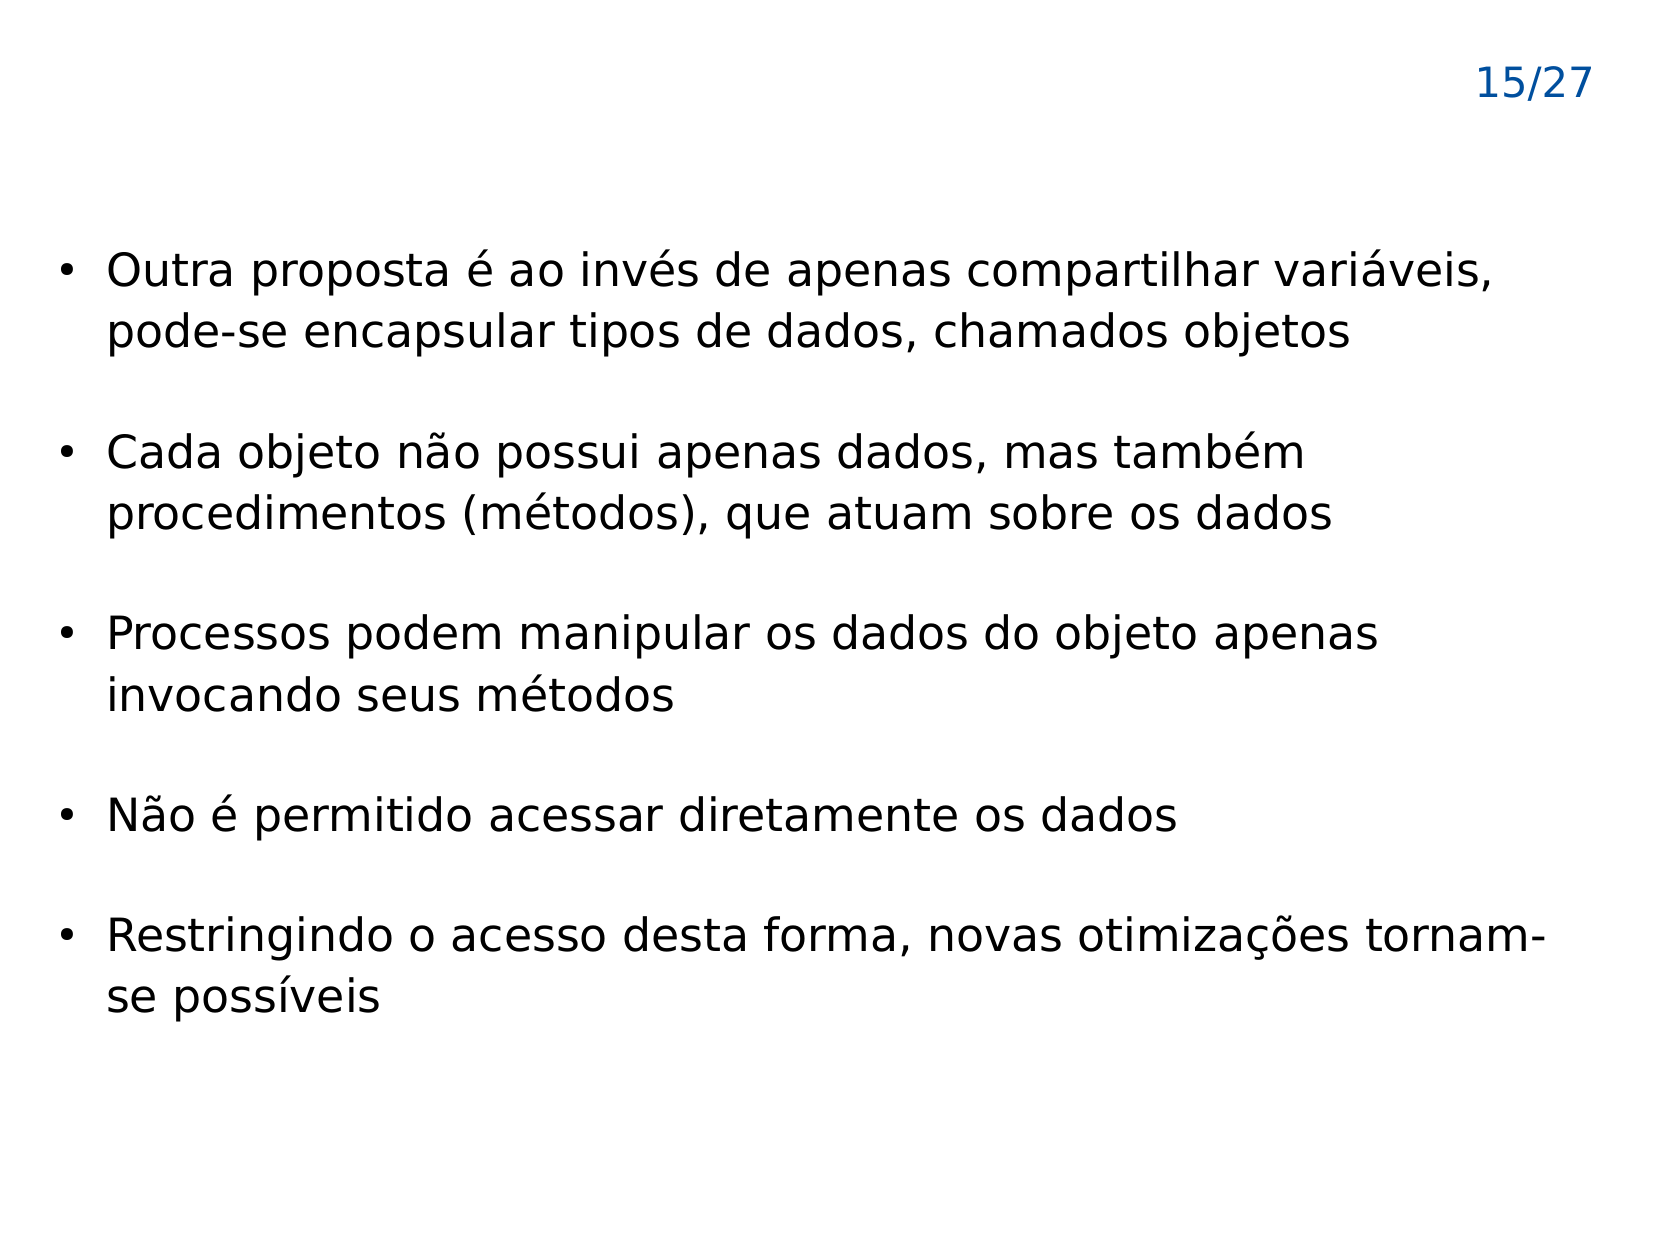

#
15
Outra proposta é ao invés de apenas compartilhar variáveis, pode-se encapsular tipos de dados, chamados objetos
Cada objeto não possui apenas dados, mas também procedimentos (métodos), que atuam sobre os dados
Processos podem manipular os dados do objeto apenas invocando seus métodos
Não é permitido acessar diretamente os dados
Restringindo o acesso desta forma, novas otimizações tornam-se possíveis